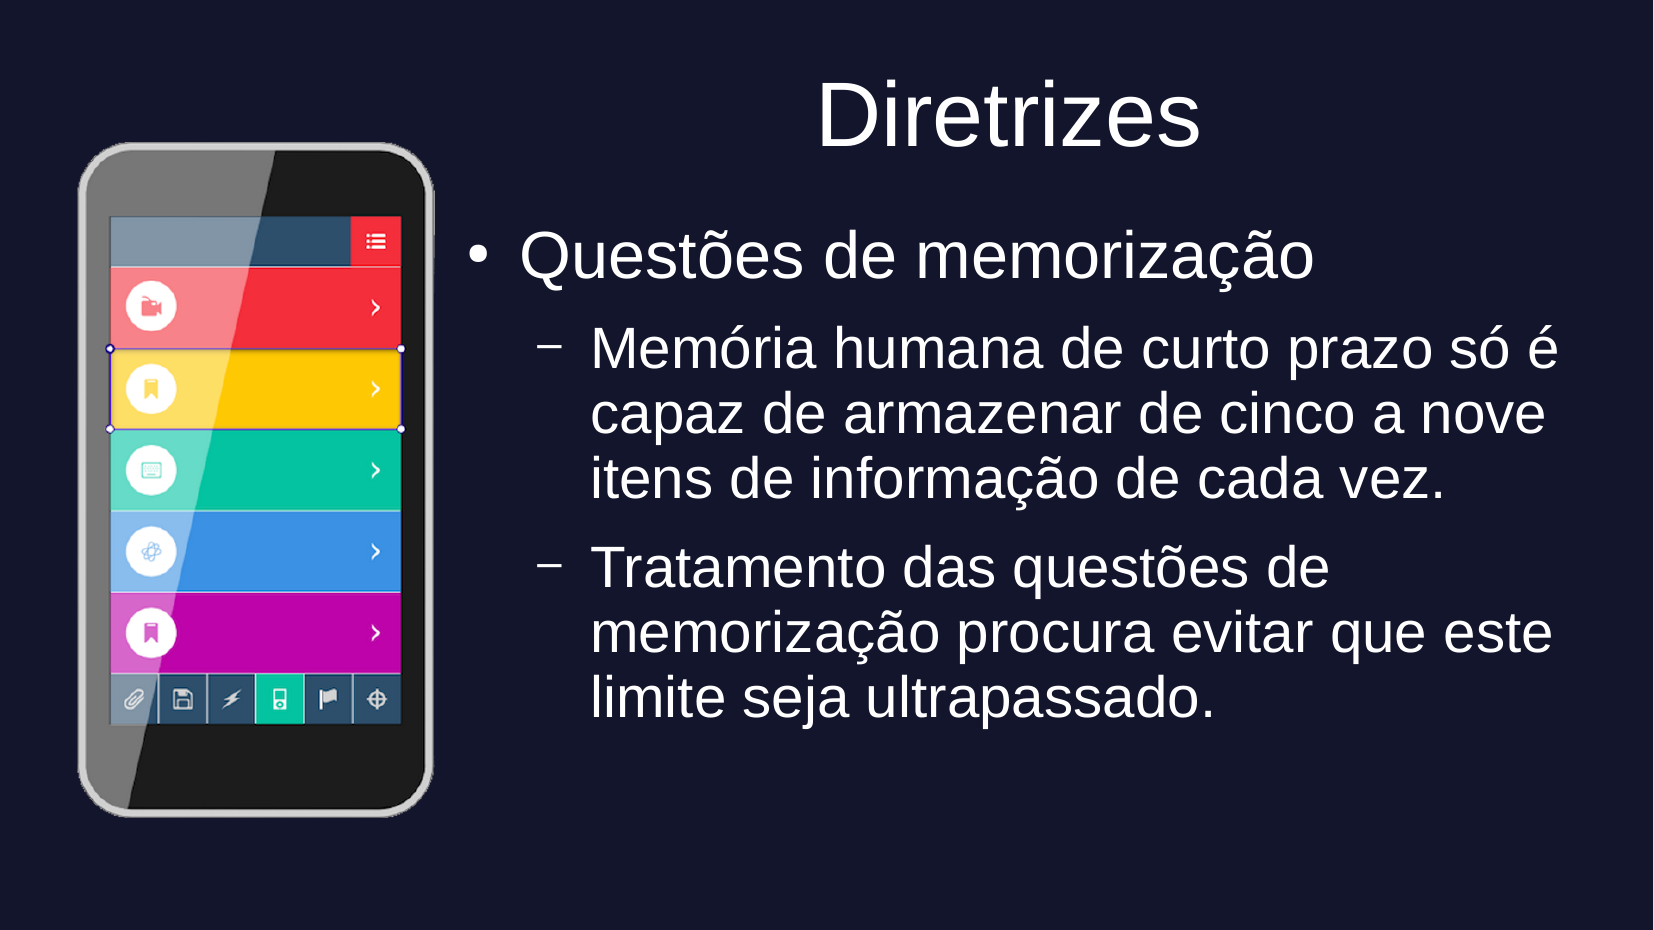

# Diretrizes
Questões de memorização
Memória humana de curto prazo só é capaz de armazenar de cinco a nove itens de informação de cada vez.
Tratamento das questões de memorização procura evitar que este limite seja ultrapassado.